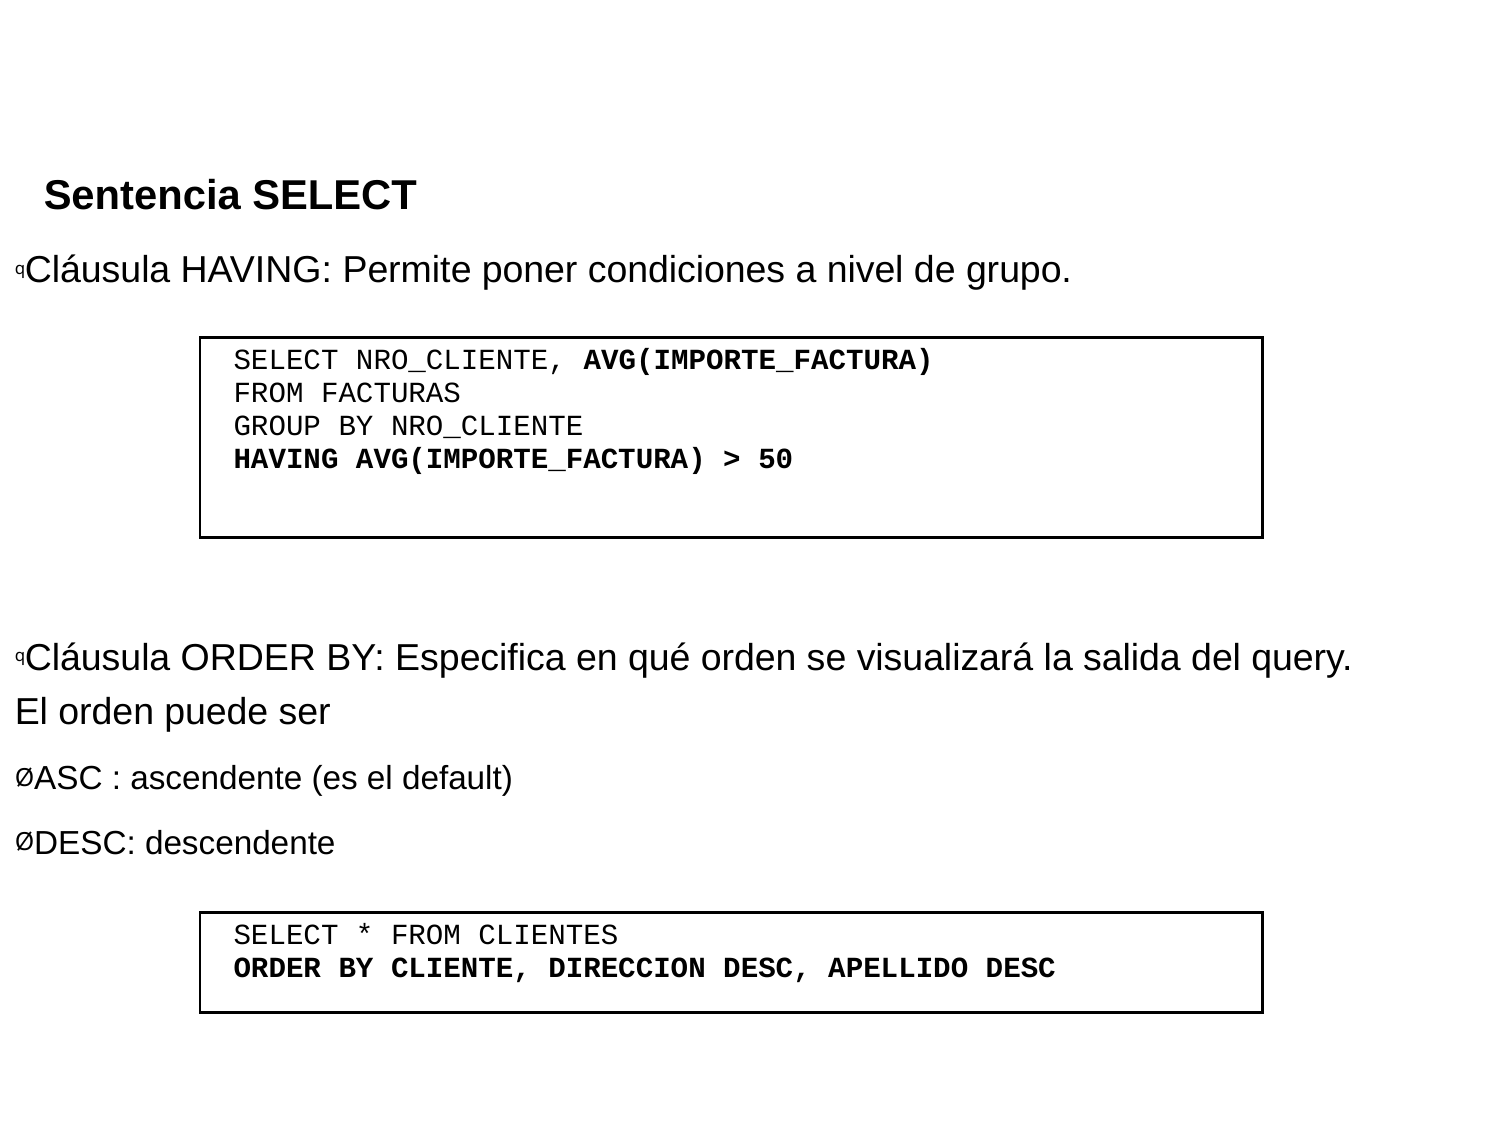

# Sentencia SELECT
Cláusula HAVING: Permite poner condiciones a nivel de grupo.
Cláusula ORDER BY: Especifica en qué orden se visualizará la salida del query. El orden puede ser
ASC : ascendente (es el default)
DESC: descendente
SELECT NRO_CLIENTE, AVG(IMPORTE_FACTURA)
FROM FACTURAS
GROUP BY NRO_CLIENTE
HAVING AVG(IMPORTE_FACTURA) > 50
SELECT * FROM CLIENTES
ORDER BY CLIENTE, DIRECCION DESC, APELLIDO DESC